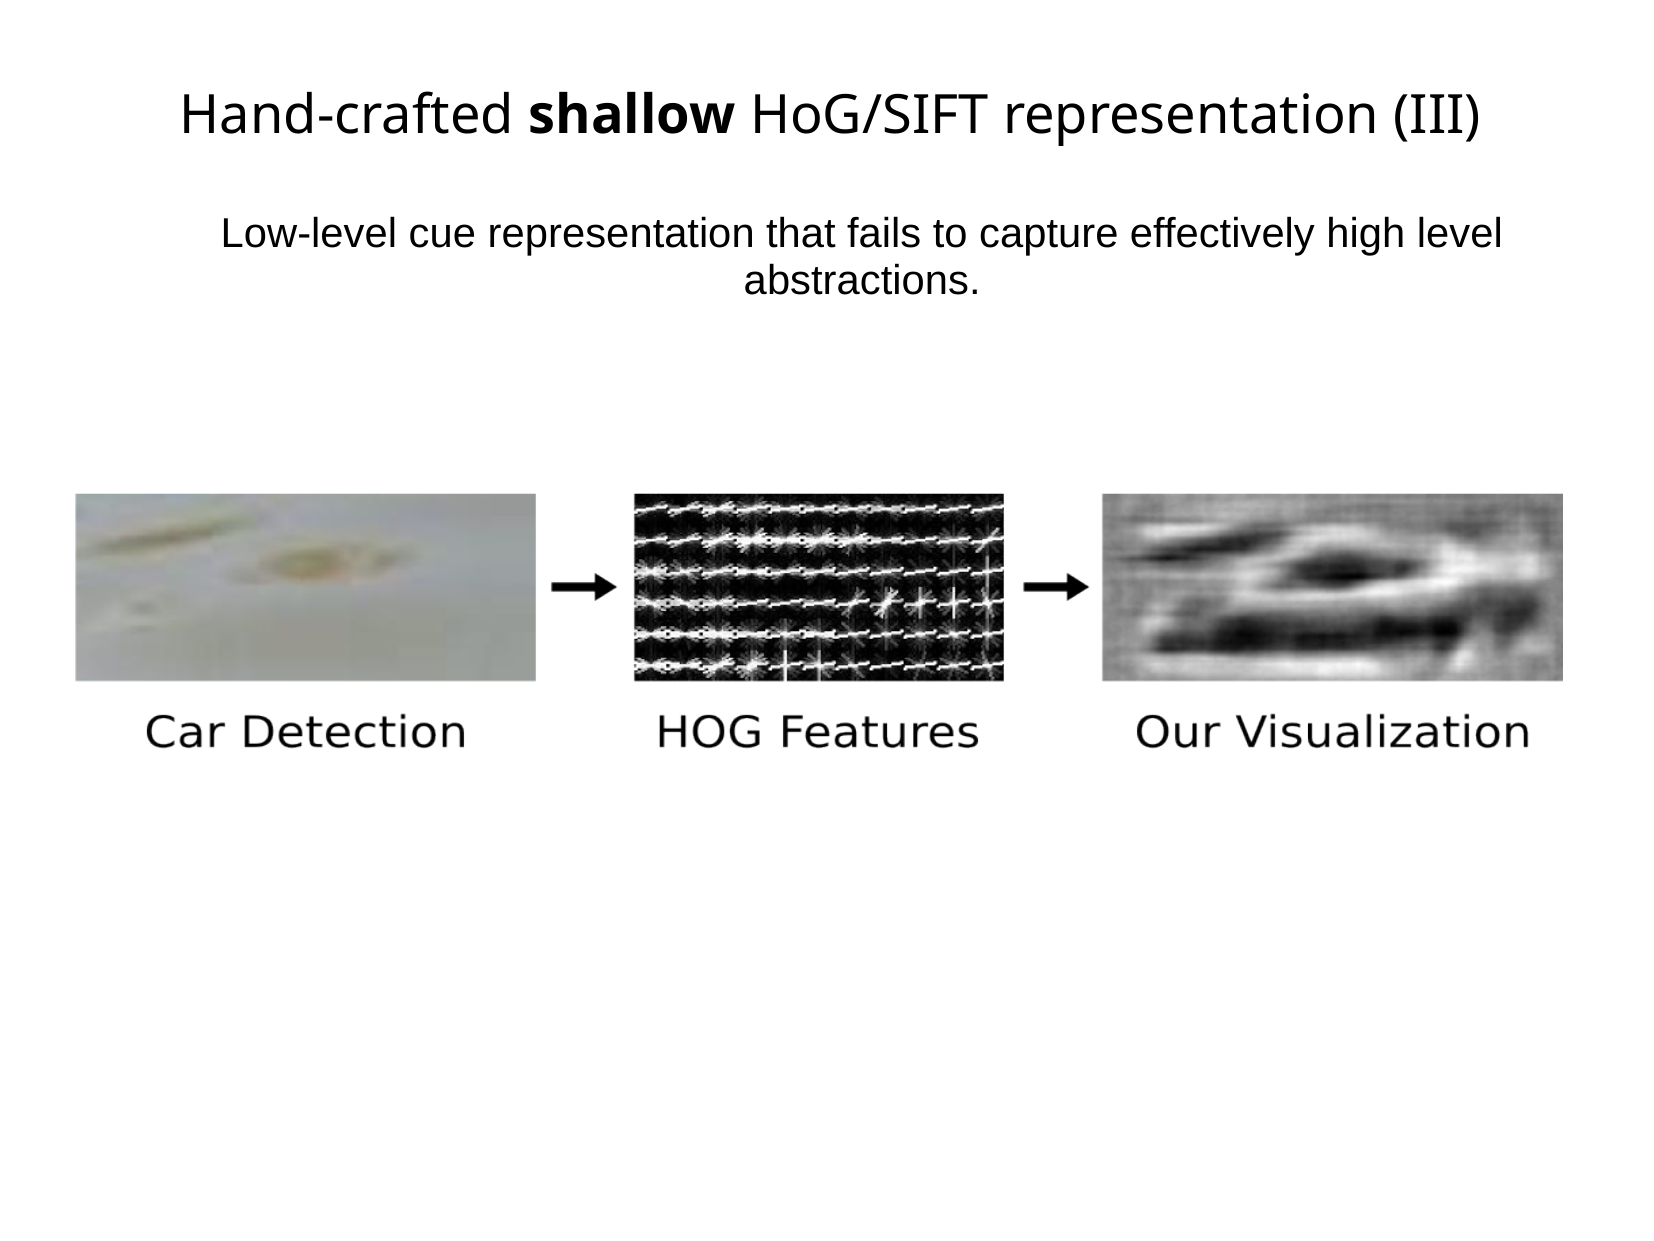

# Hand-crafted shallow HoG/SIFT representation (III)
Low-level cue representation that fails to capture effectively high level abstractions.